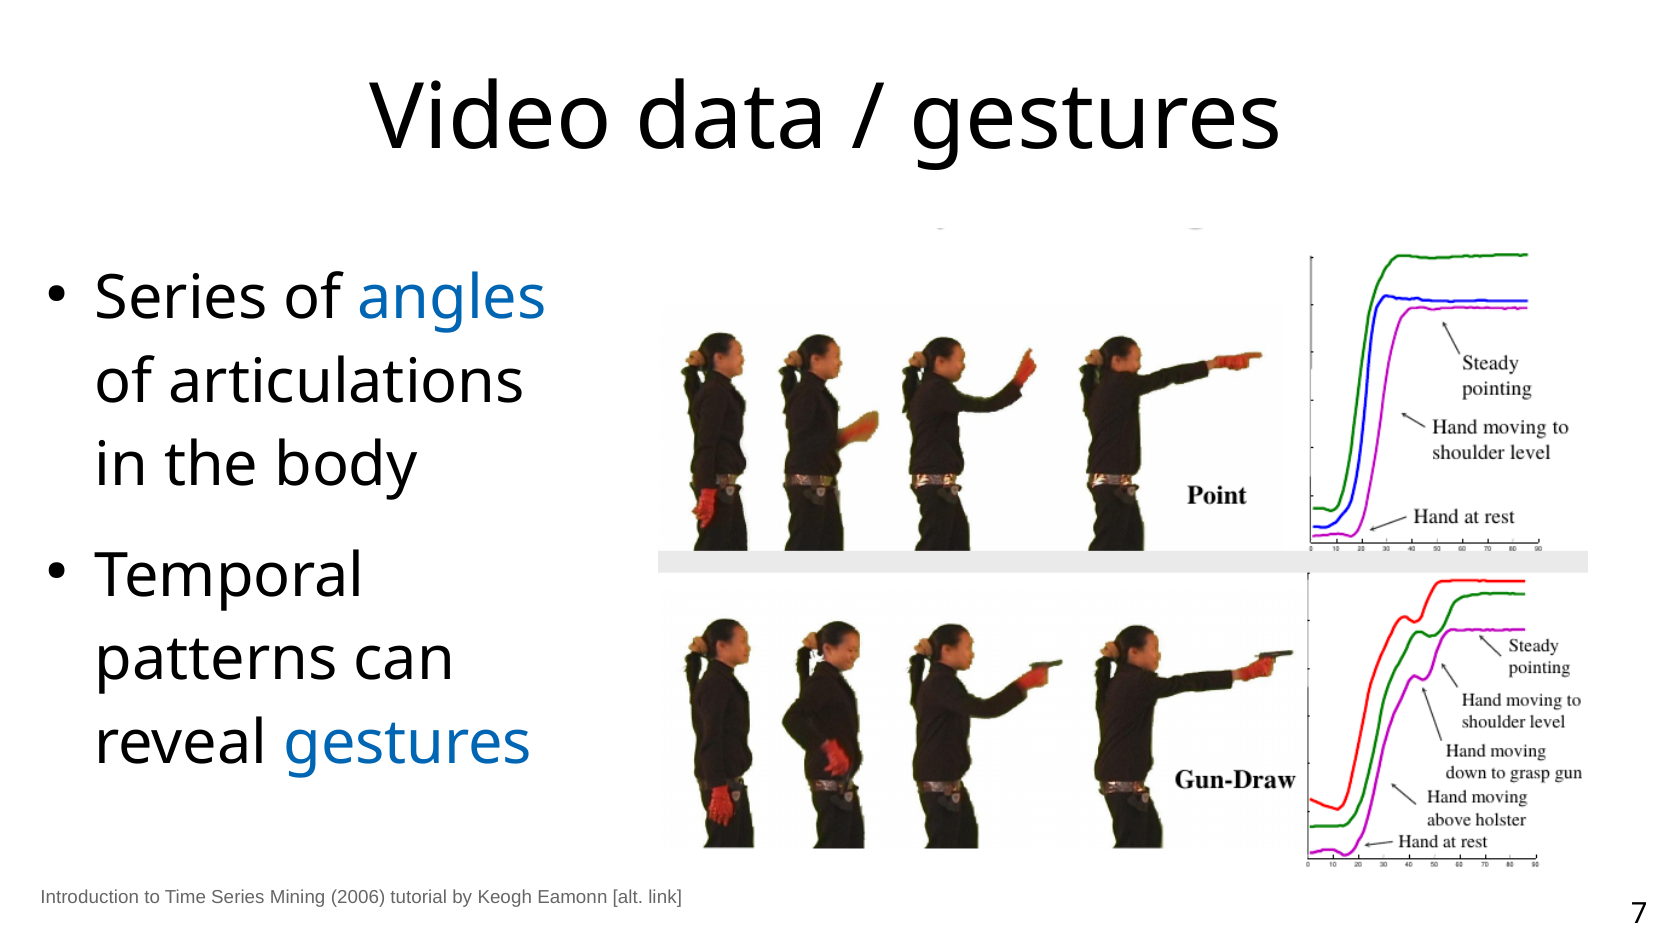

# Video data / gestures
Series of angles of articulations in the body
Temporal patterns can reveal gestures
Introduction to Time Series Mining (2006) tutorial by Keogh Eamonn [alt. link]
7